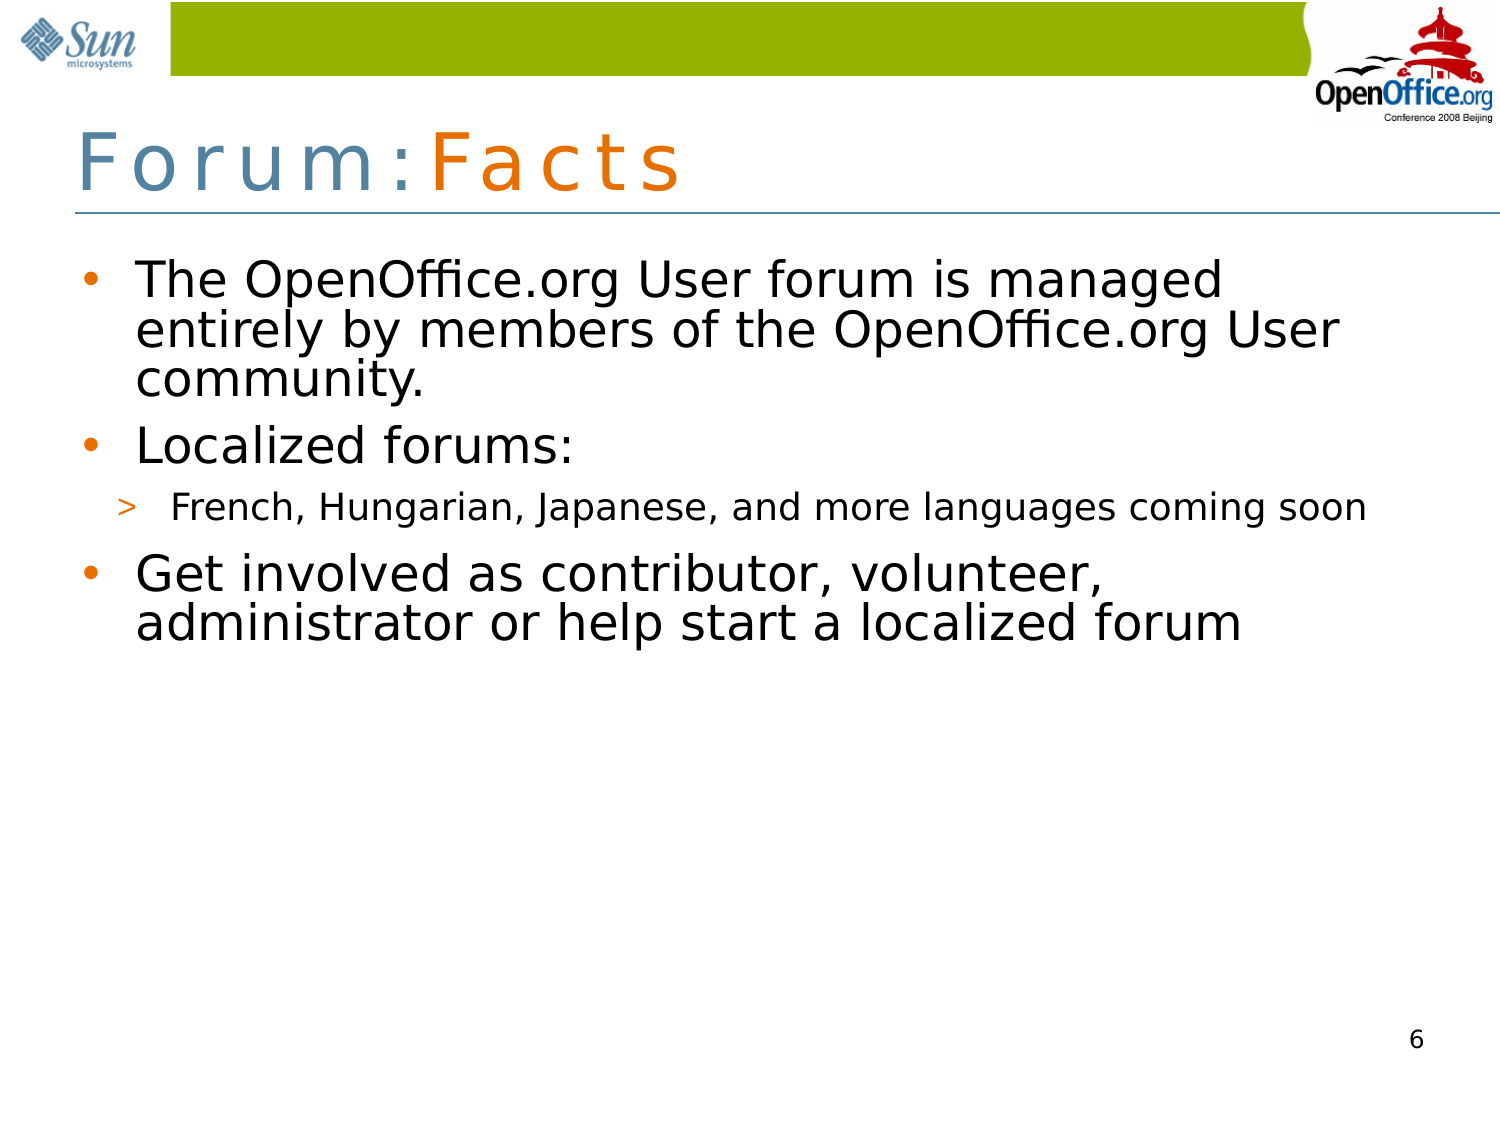

# Forum:Facts
The OpenOffice.org User forum is managed entirely by members of the OpenOffice.org User community.
Localized forums:
French, Hungarian, Japanese, and more languages coming soon
Get involved as contributor, volunteer, administrator or help start a localized forum
6